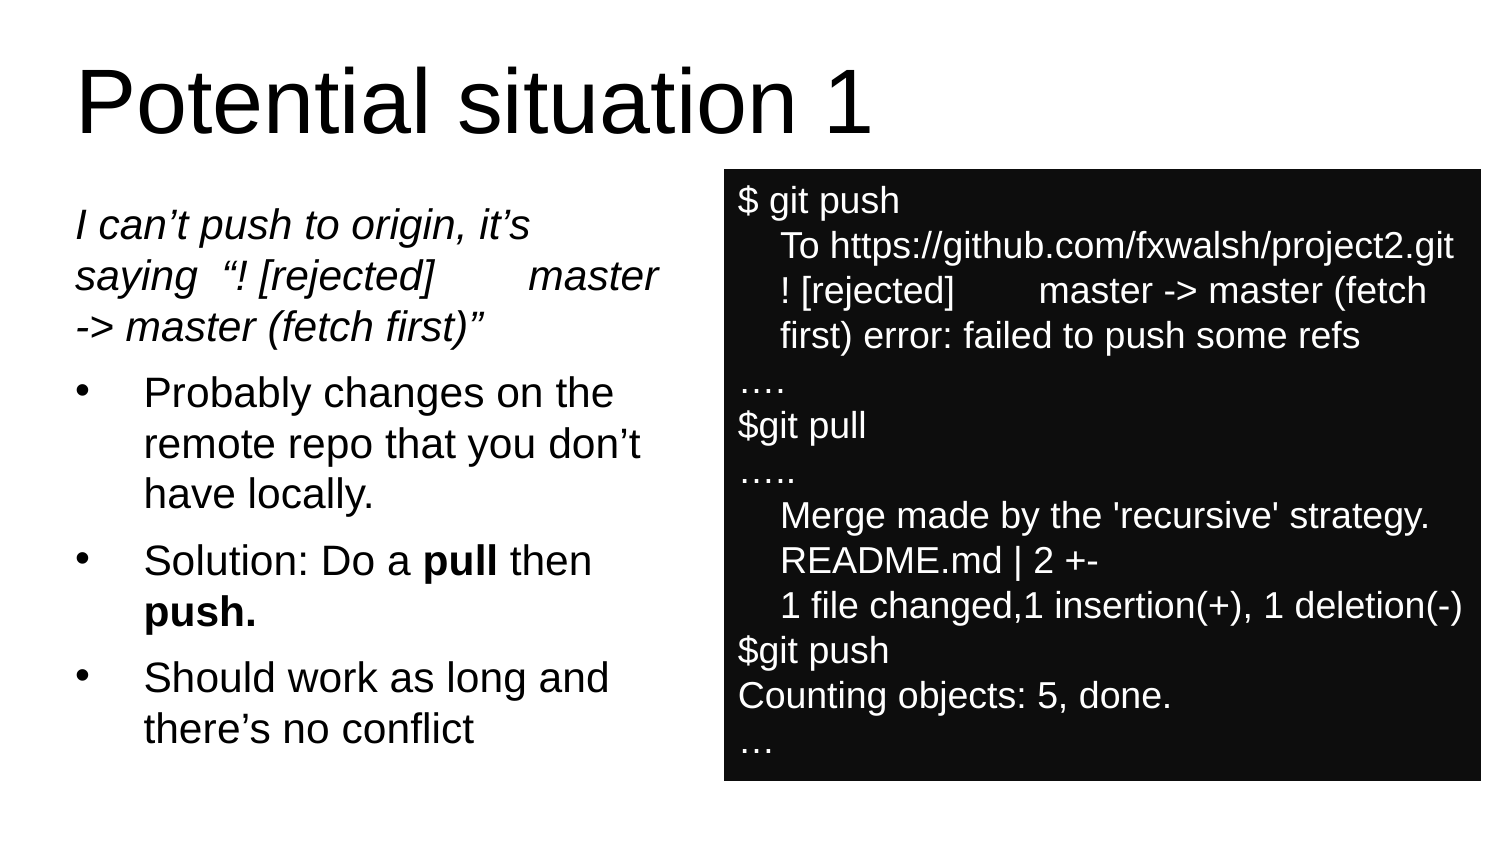

# Potential situation 1
$ git push
 To https://github.com/fxwalsh/project2.git
 ! [rejected] master -> master (fetch
 first) error: failed to push some refs
….
$git pull
…..
 Merge made by the 'recursive' strategy.
 README.md | 2 +-
 1 file changed,1 insertion(+), 1 deletion(-)
$git push
Counting objects: 5, done.
…
I can’t push to origin, it’s saying “! [rejected] master -> master (fetch first)”
Probably changes on the remote repo that you don’t have locally.
Solution: Do a pull then push.
Should work as long and there’s no conflict